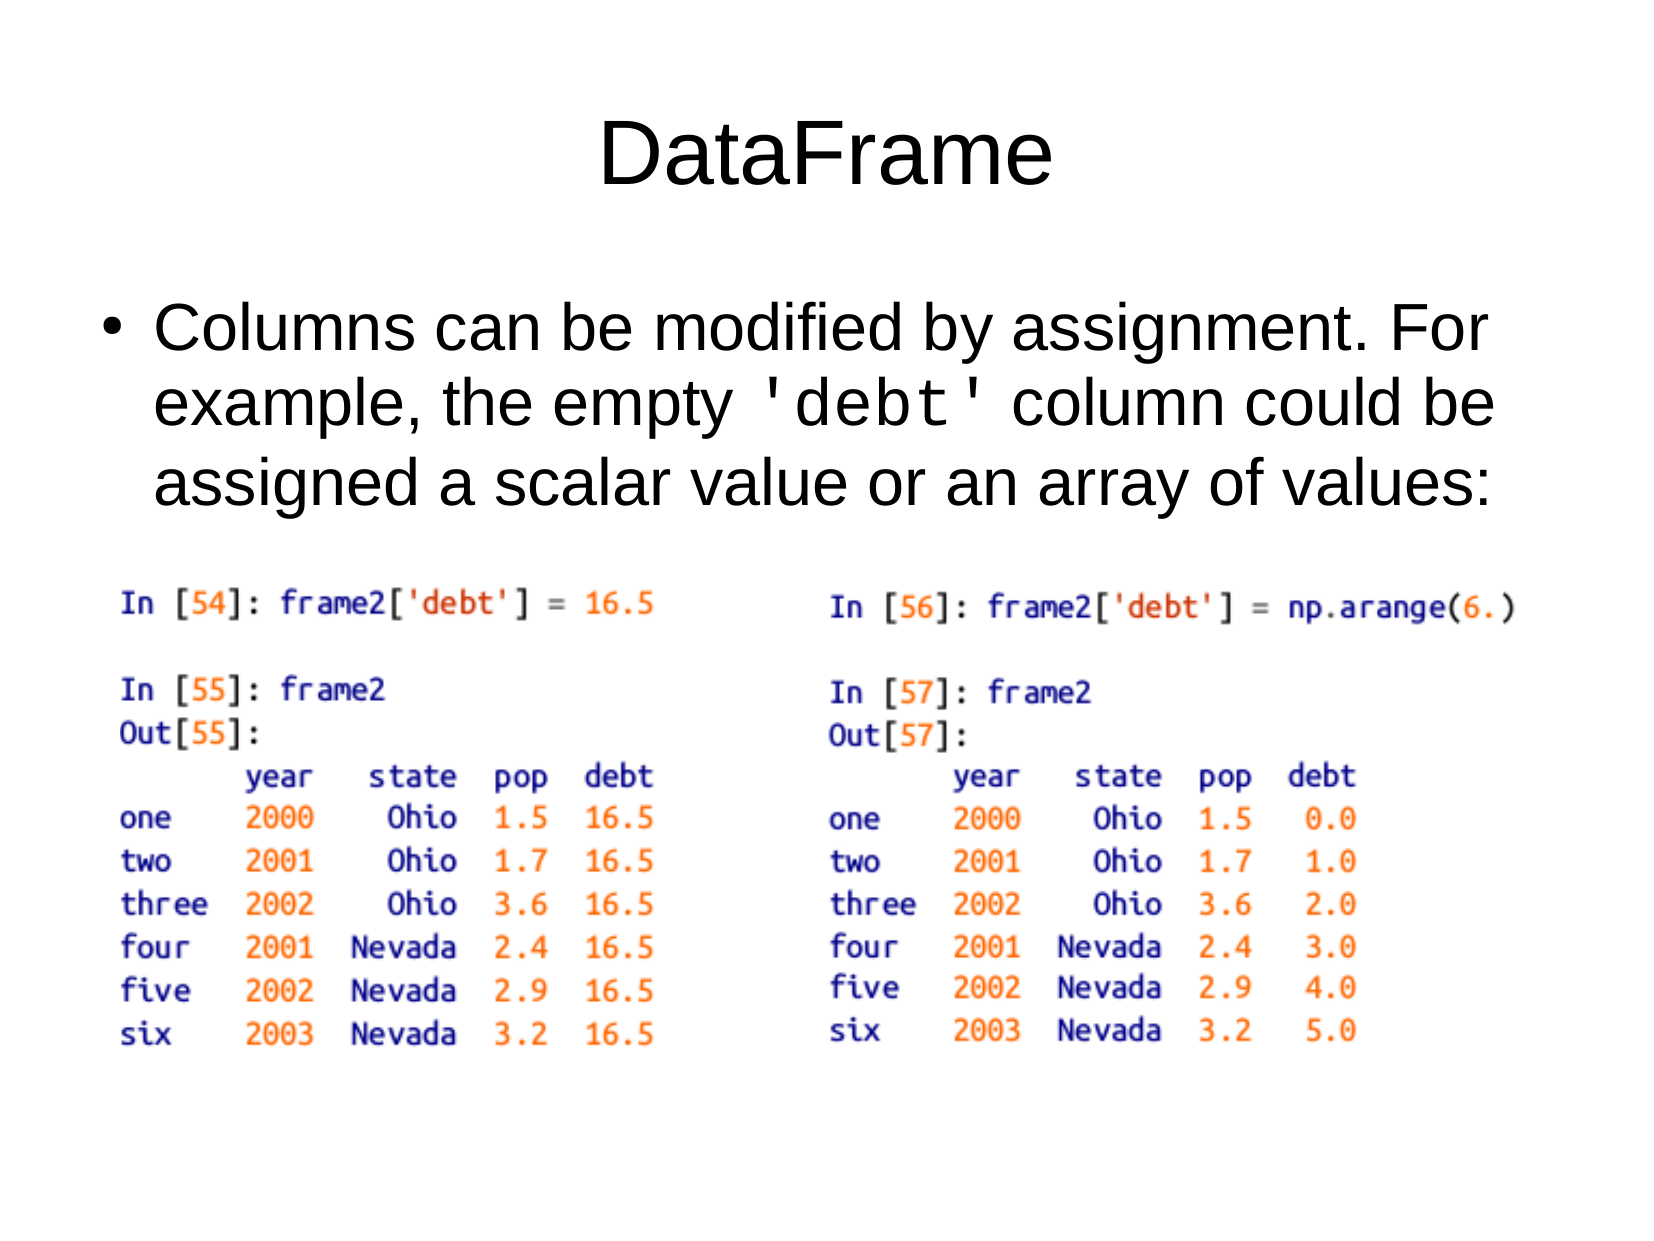

# DataFrame
Columns can be modified by assignment. For example, the empty 'debt' column could be assigned a scalar value or an array of values: